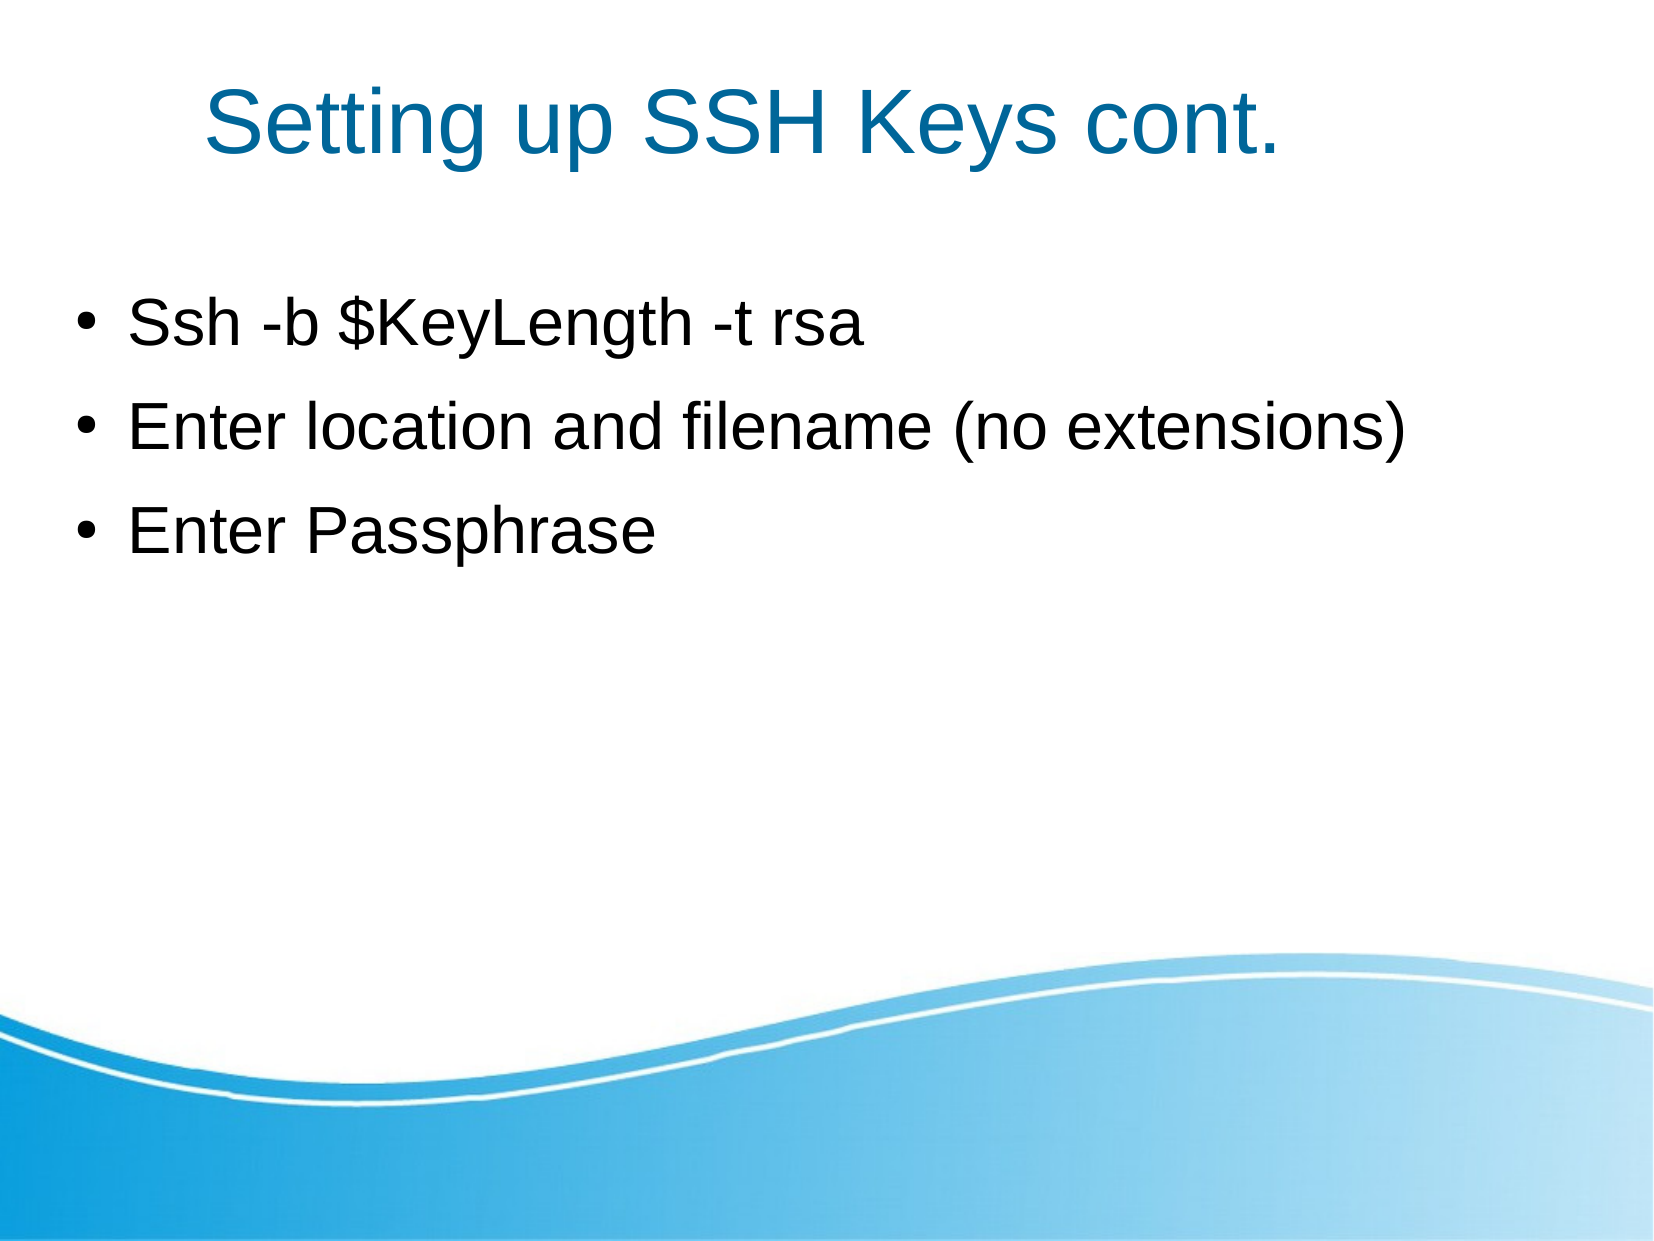

# Setting up SSH Keys cont.
Ssh -b $KeyLength -t rsa
Enter location and filename (no extensions)
Enter Passphrase